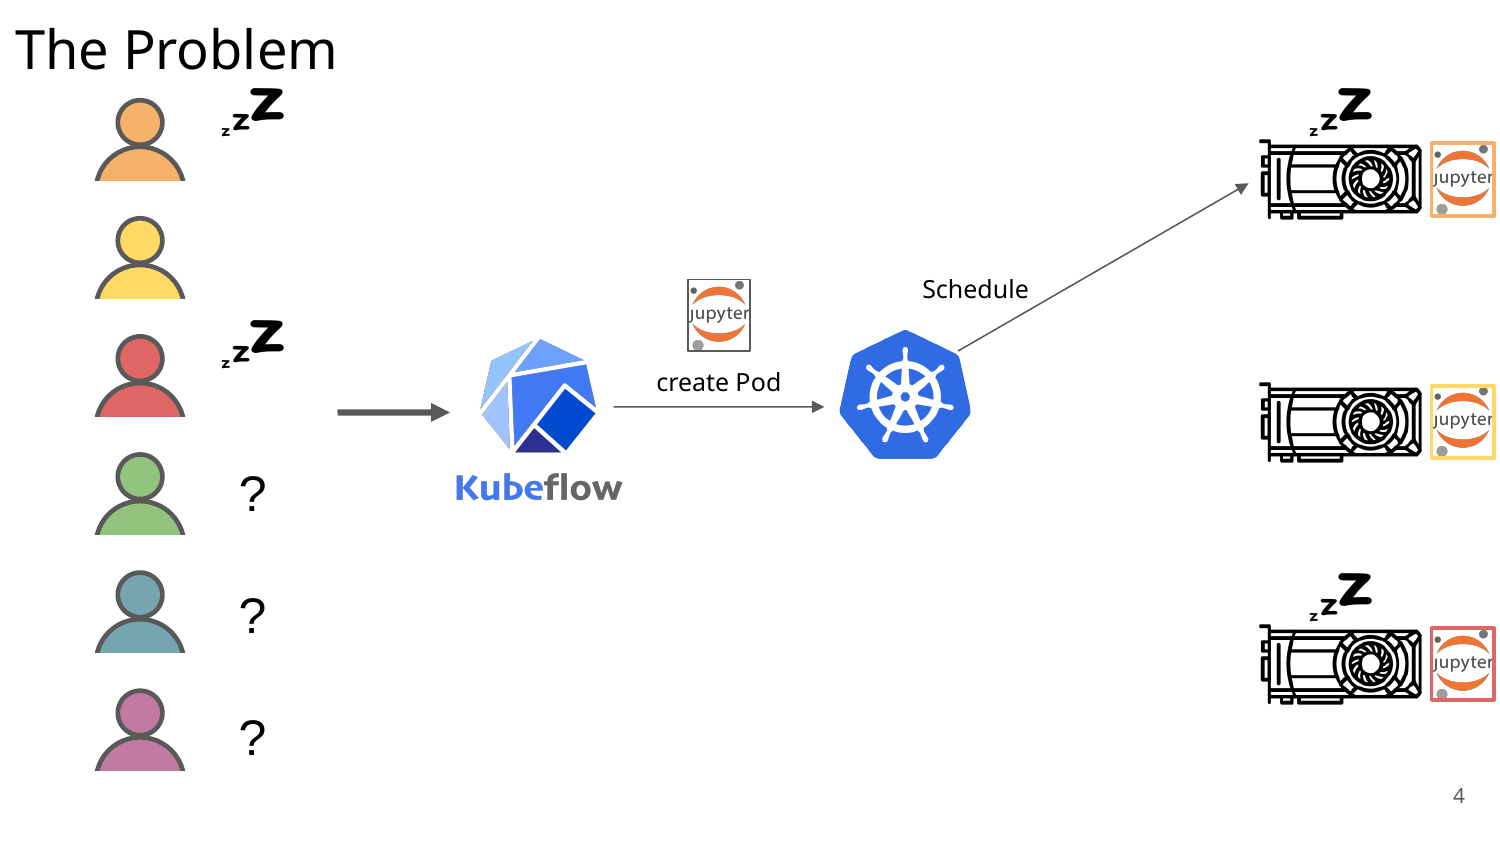

The Problem
Schedule
create Pod
?
?
?